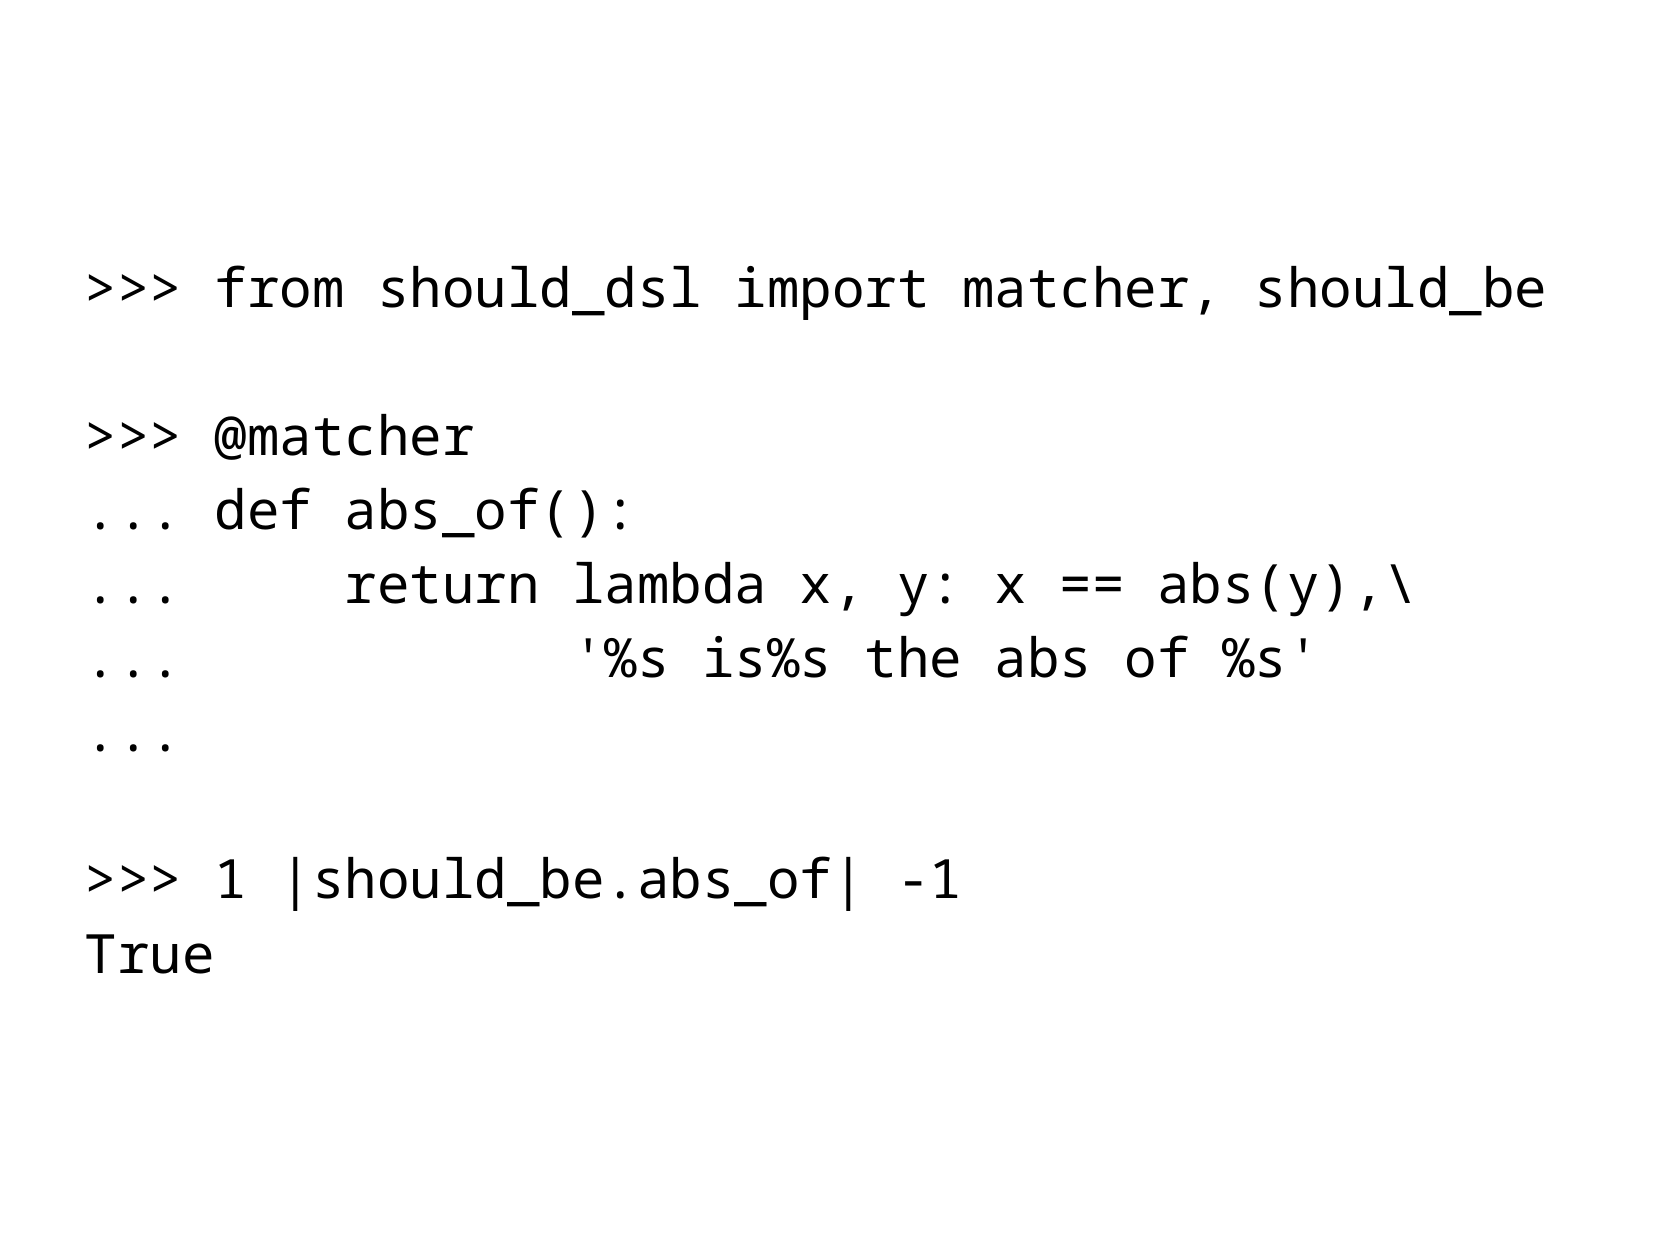

>>> from should_dsl import matcher, should_be
>>> @matcher
... def abs_of():
... return lambda x, y: x == abs(y),\
... '%s is%s the abs of %s'
...
>>> 1 |should_be.abs_of| -1
True